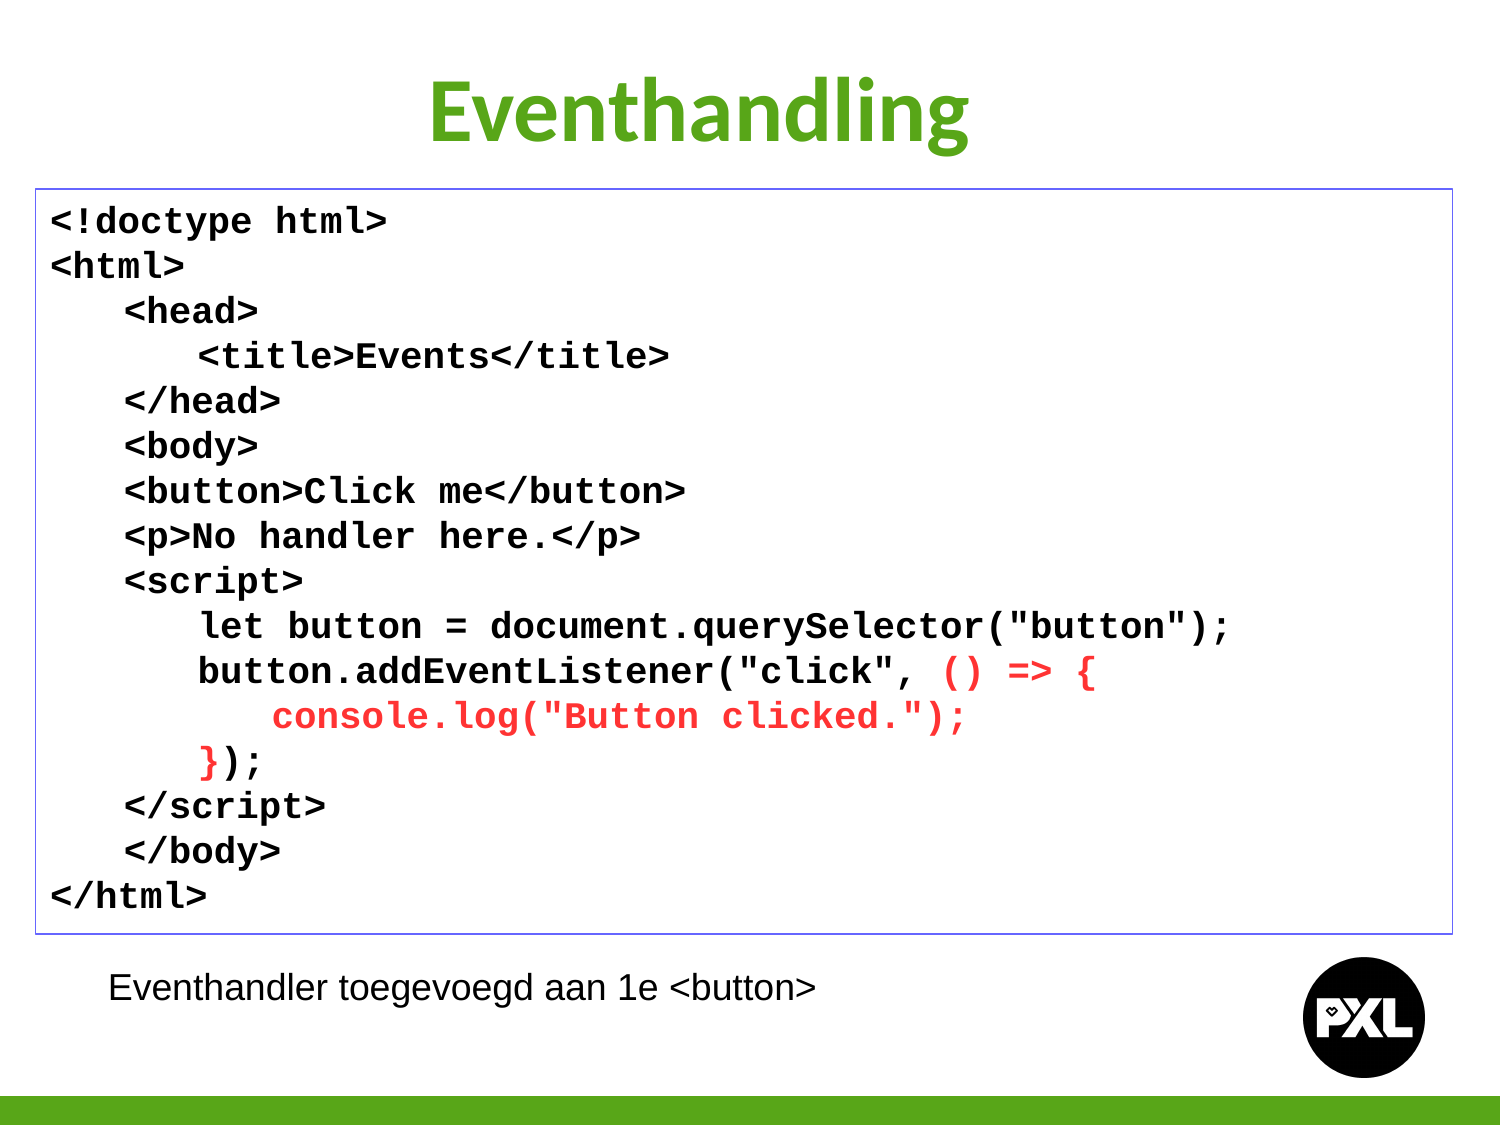

Eventhandling
<!doctype html>
<html>
	<head>
		<title>Events</title>
	</head>
	<body>
	<button>Click me</button>
	<p>No handler here.</p>
	<script>
		let button = document.querySelector("button");
		button.addEventListener("click", () => {
			console.log("Button clicked.");
		});
	</script>
	</body>
</html>
Eventhandler toegevoegd aan 1e <button>